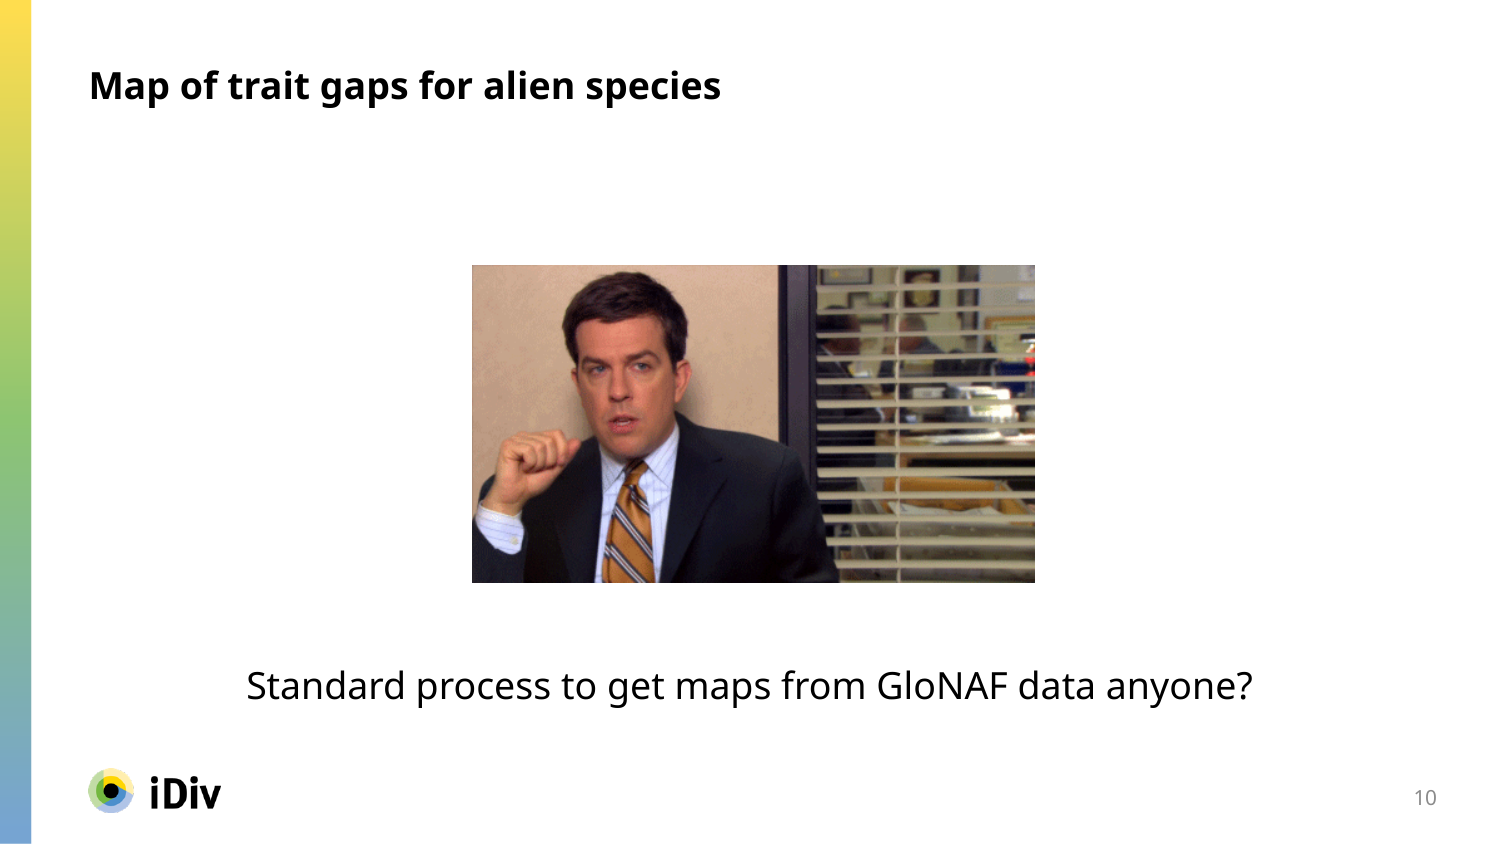

# Map of trait gaps for alien species
Standard process to get maps from GloNAF data anyone?